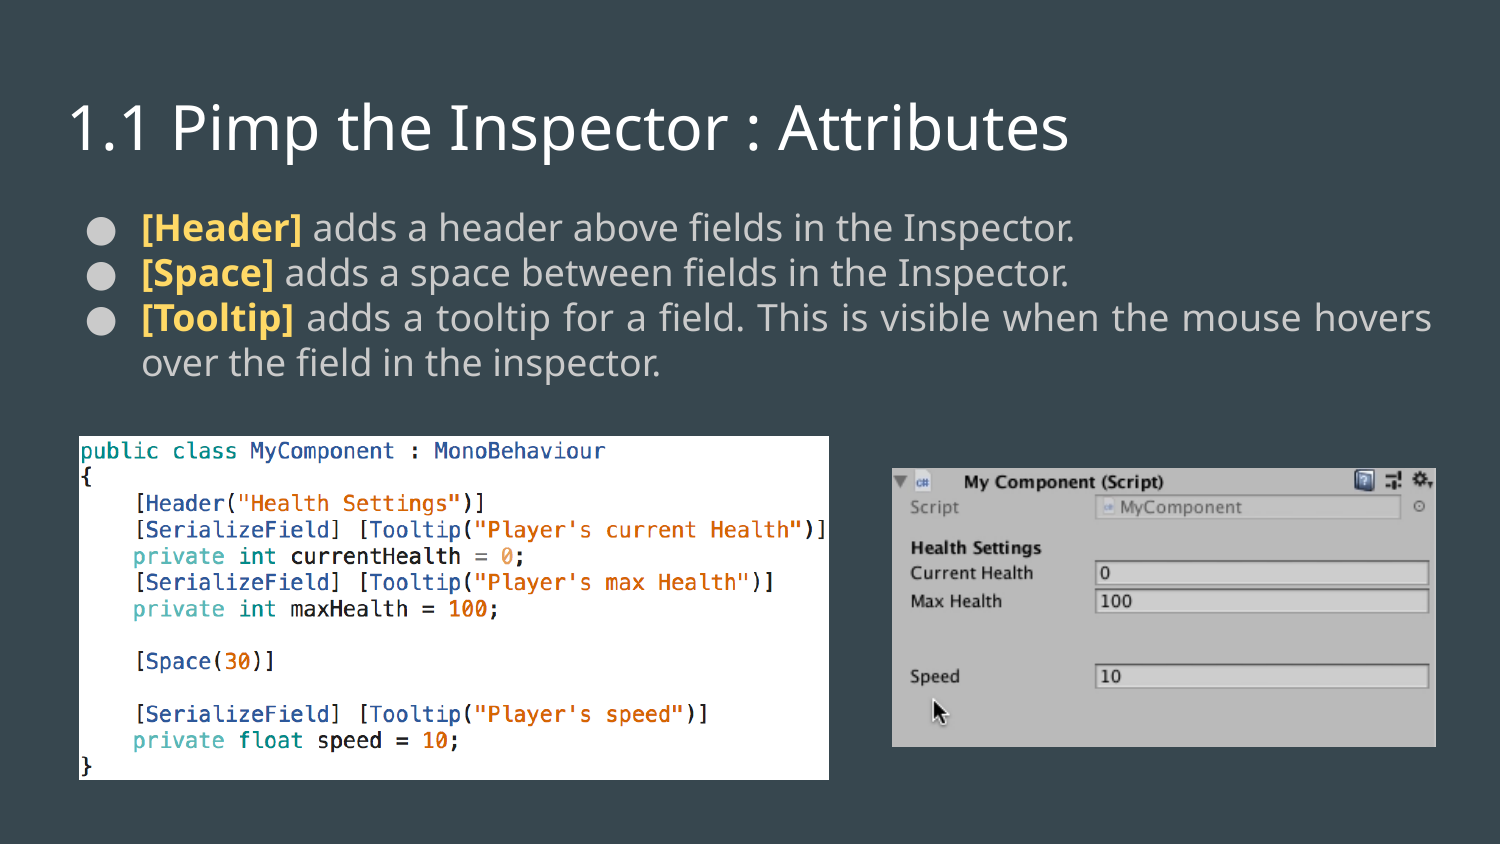

# 1.1 Pimp the Inspector : Attributes
[Header] adds a header above fields in the Inspector.
[Space] adds a space between fields in the Inspector.
[Tooltip] adds a tooltip for a field. This is visible when the mouse hovers over the field in the inspector.